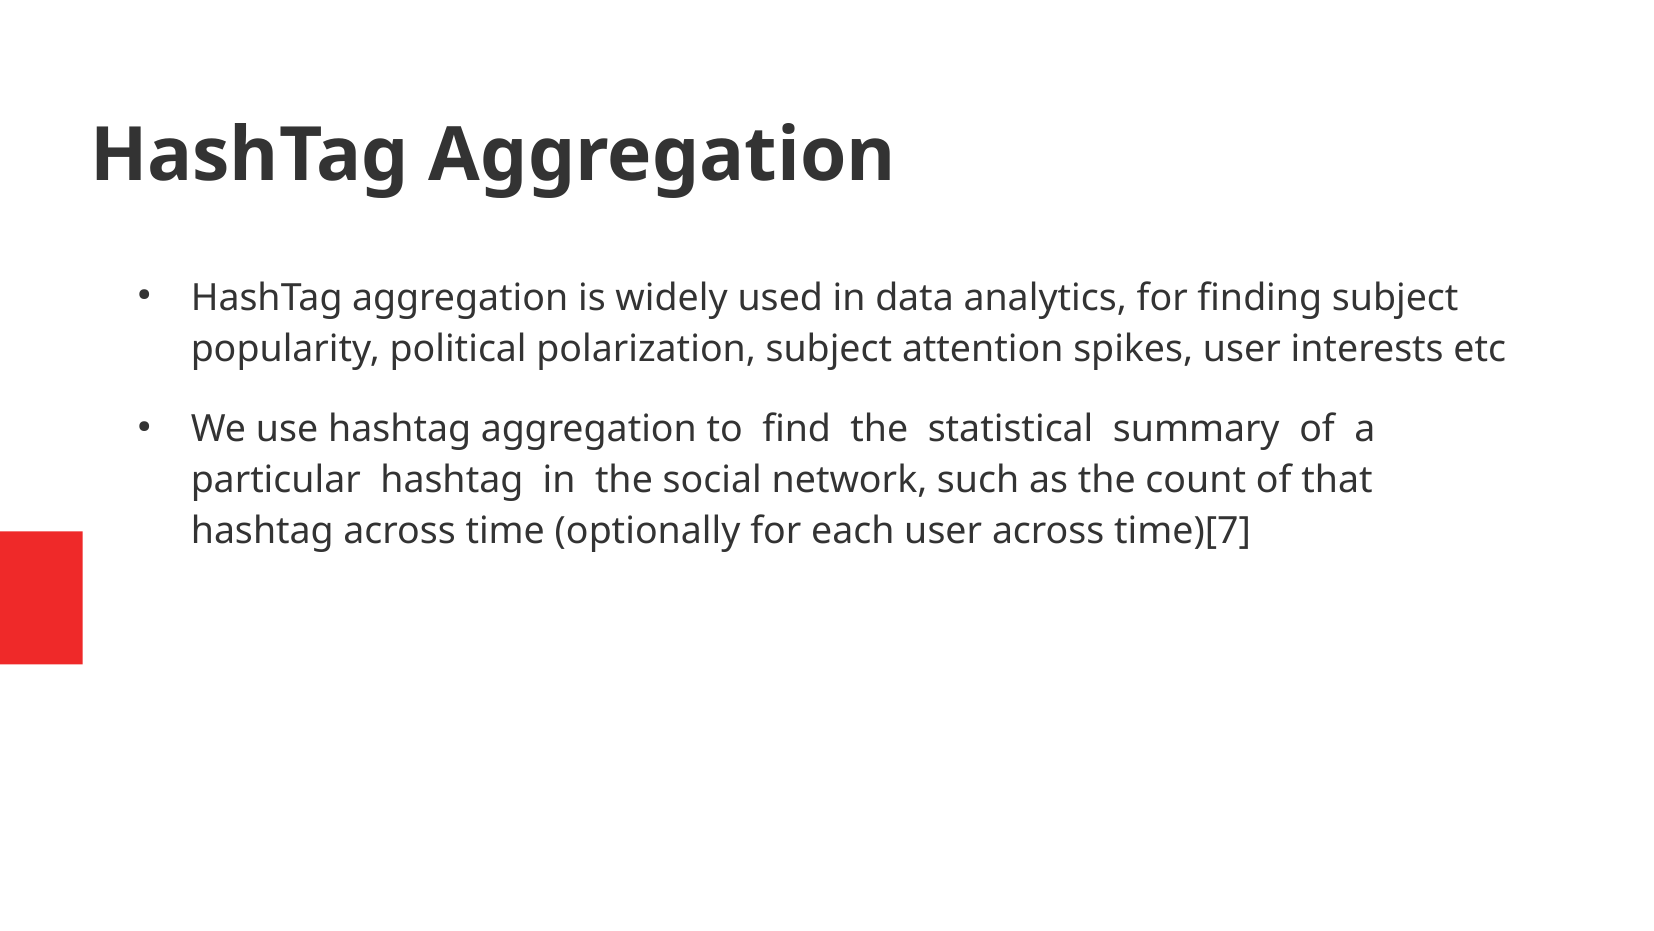

# HashTag Aggregation
HashTag aggregation is widely used in data analytics, for finding subject popularity, political polarization, subject attention spikes, user interests etc
We use hashtag aggregation to find the statistical summary of a particular hashtag in the social network, such as the count of that hashtag across time (optionally for each user across time)[7]